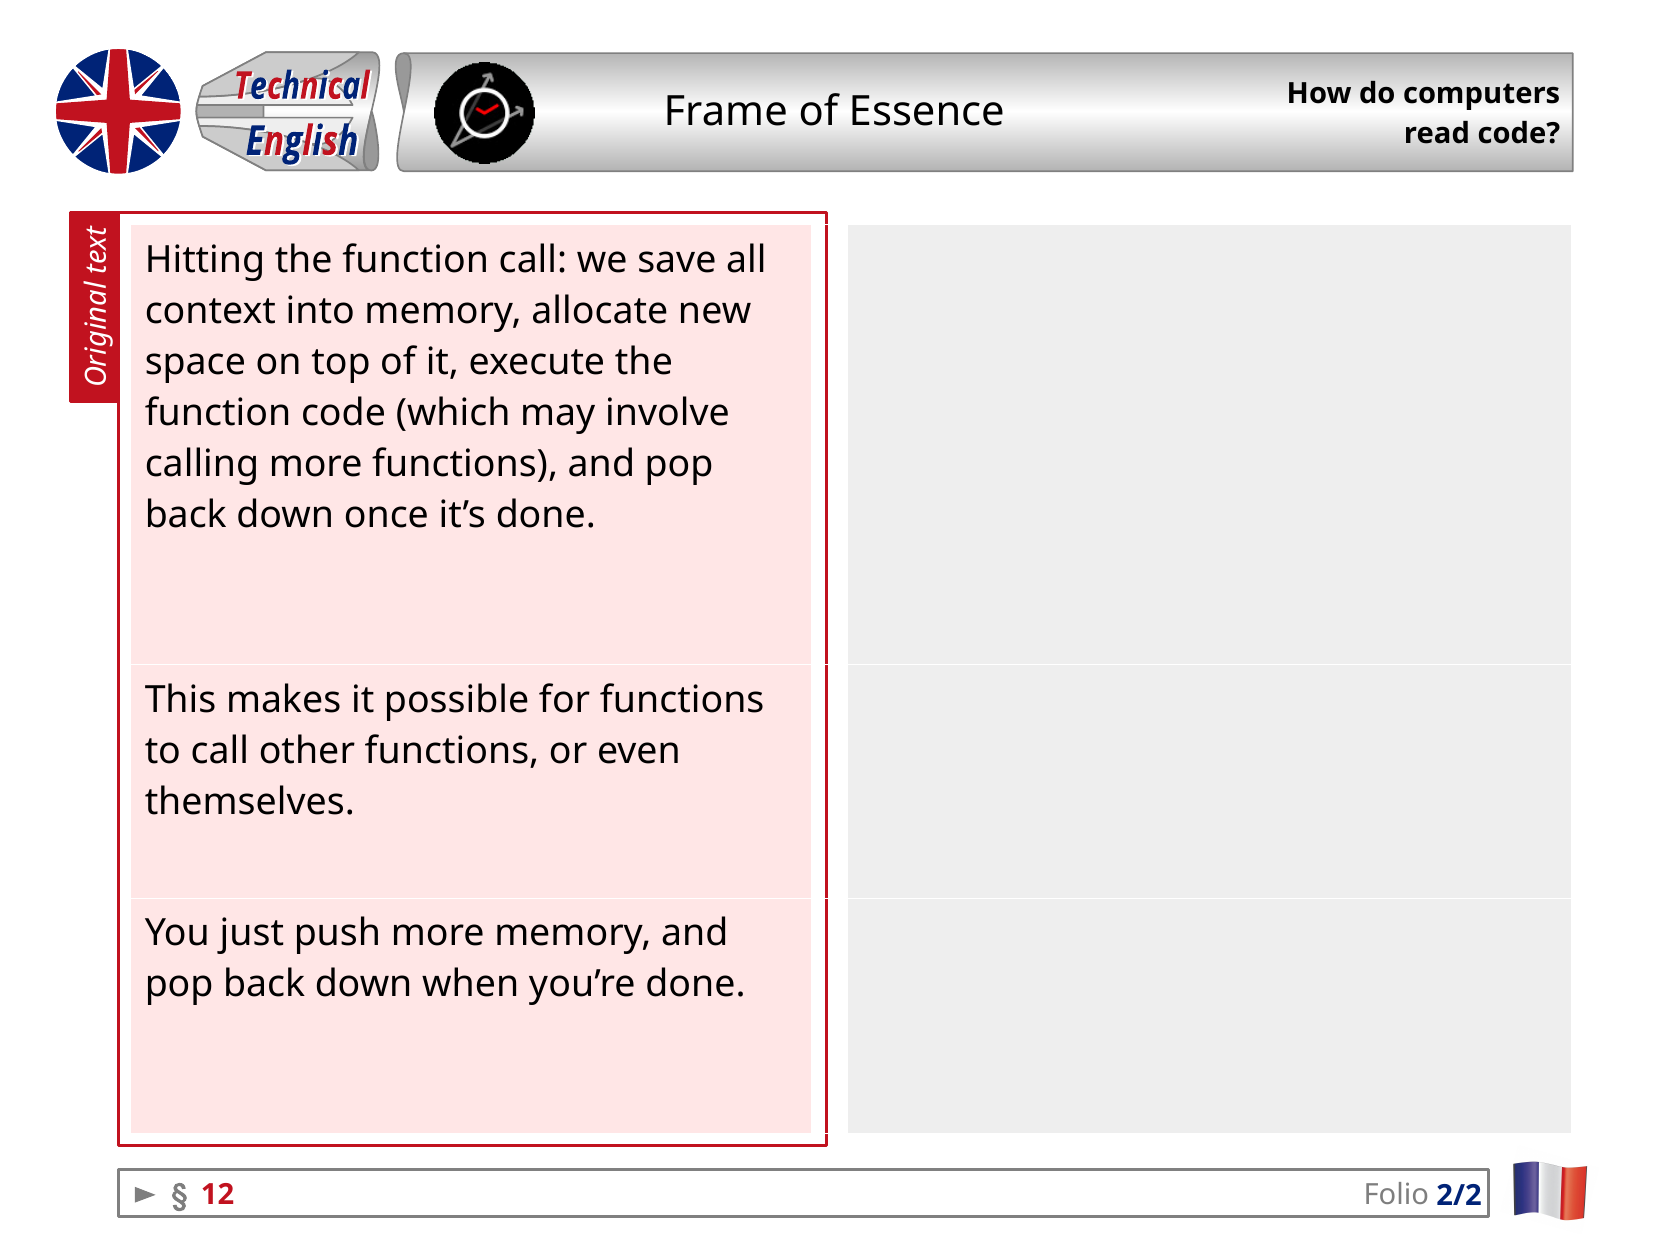

#
| Hitting the function call: we save all context into memory, allocate new space on top of it, execute the function code (which may involve calling more functions), and pop back down once it’s done. | | |
| --- | --- | --- |
| This makes it possible for functions to call other functions, or even themselves. | | |
| You just push more memory, and pop back down when you’re done. | | |
12
2/2